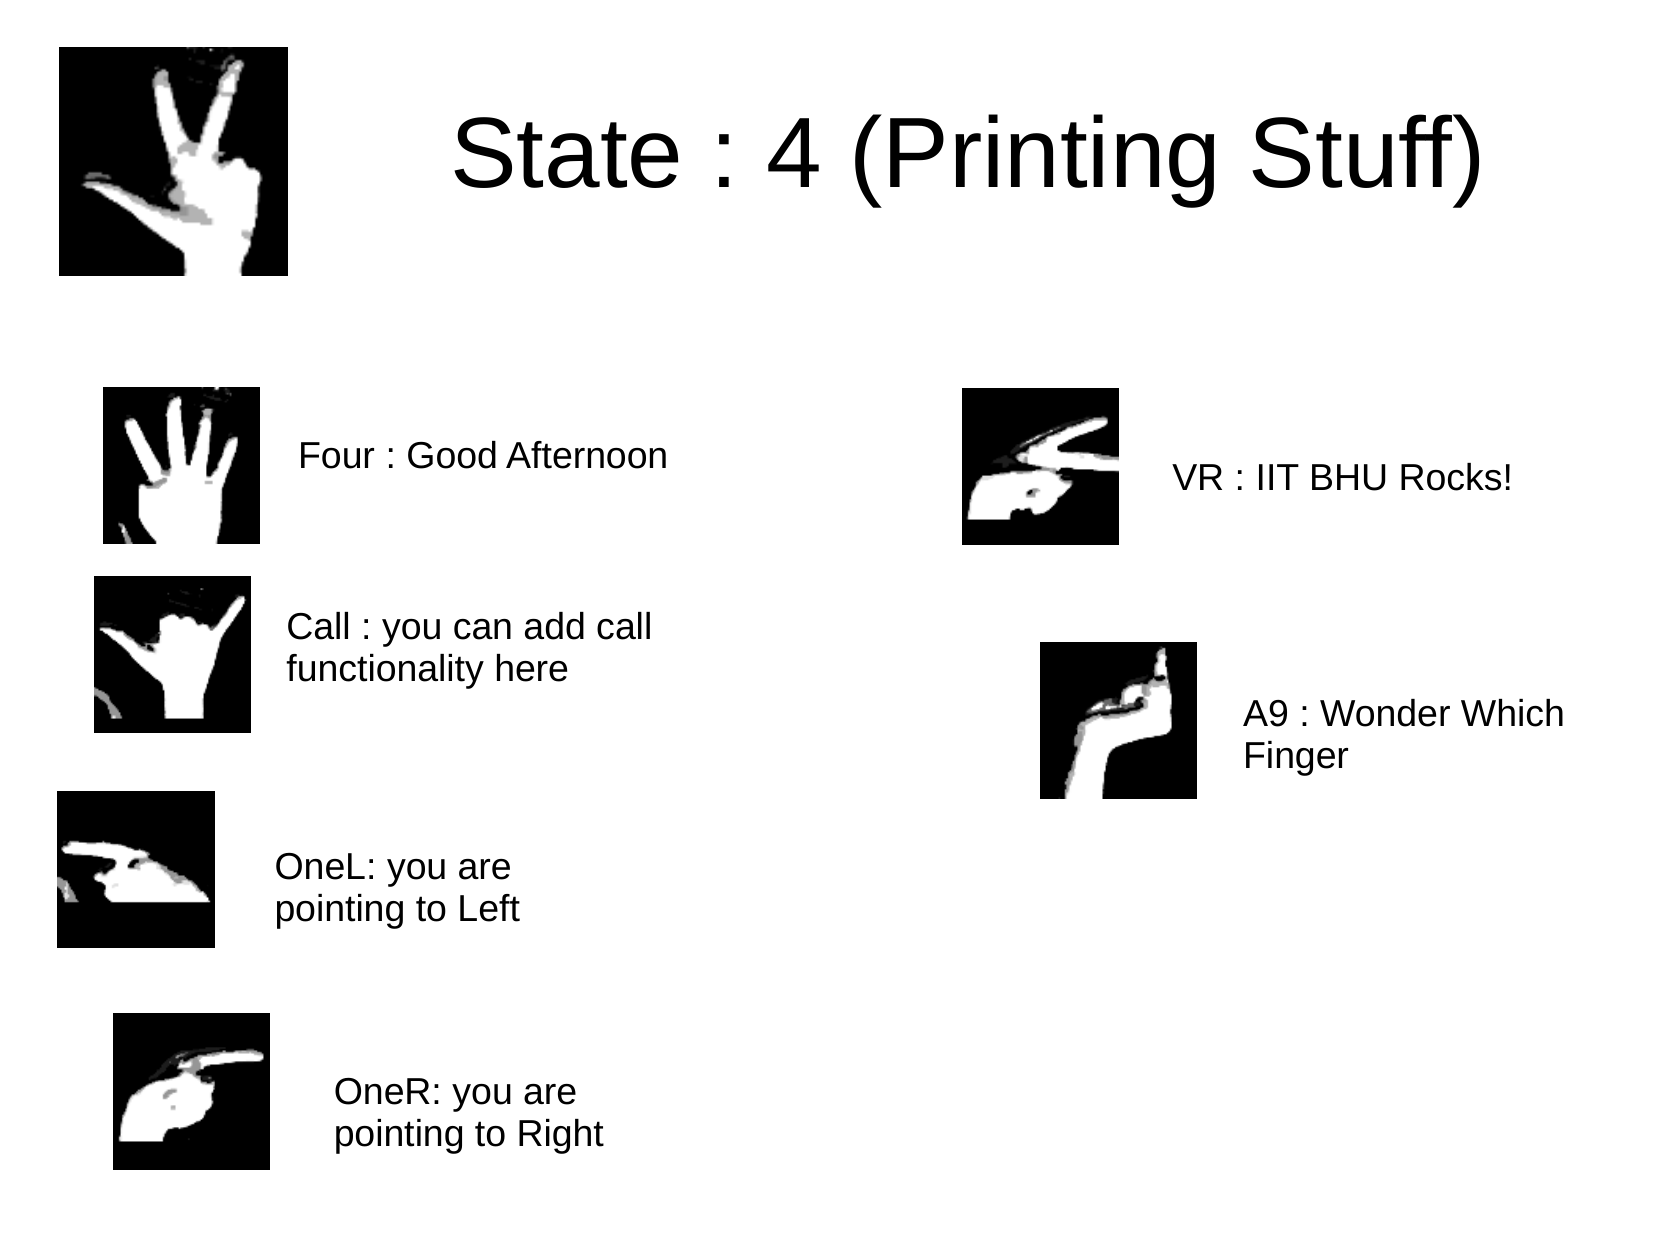

# State : 4 (Printing Stuff)
Four : Good Afternoon
VR : IIT BHU Rocks!
Call : you can add call functionality here
A9 : Wonder Which Finger
OneL: you are pointing to Left
OneR: you are pointing to Right